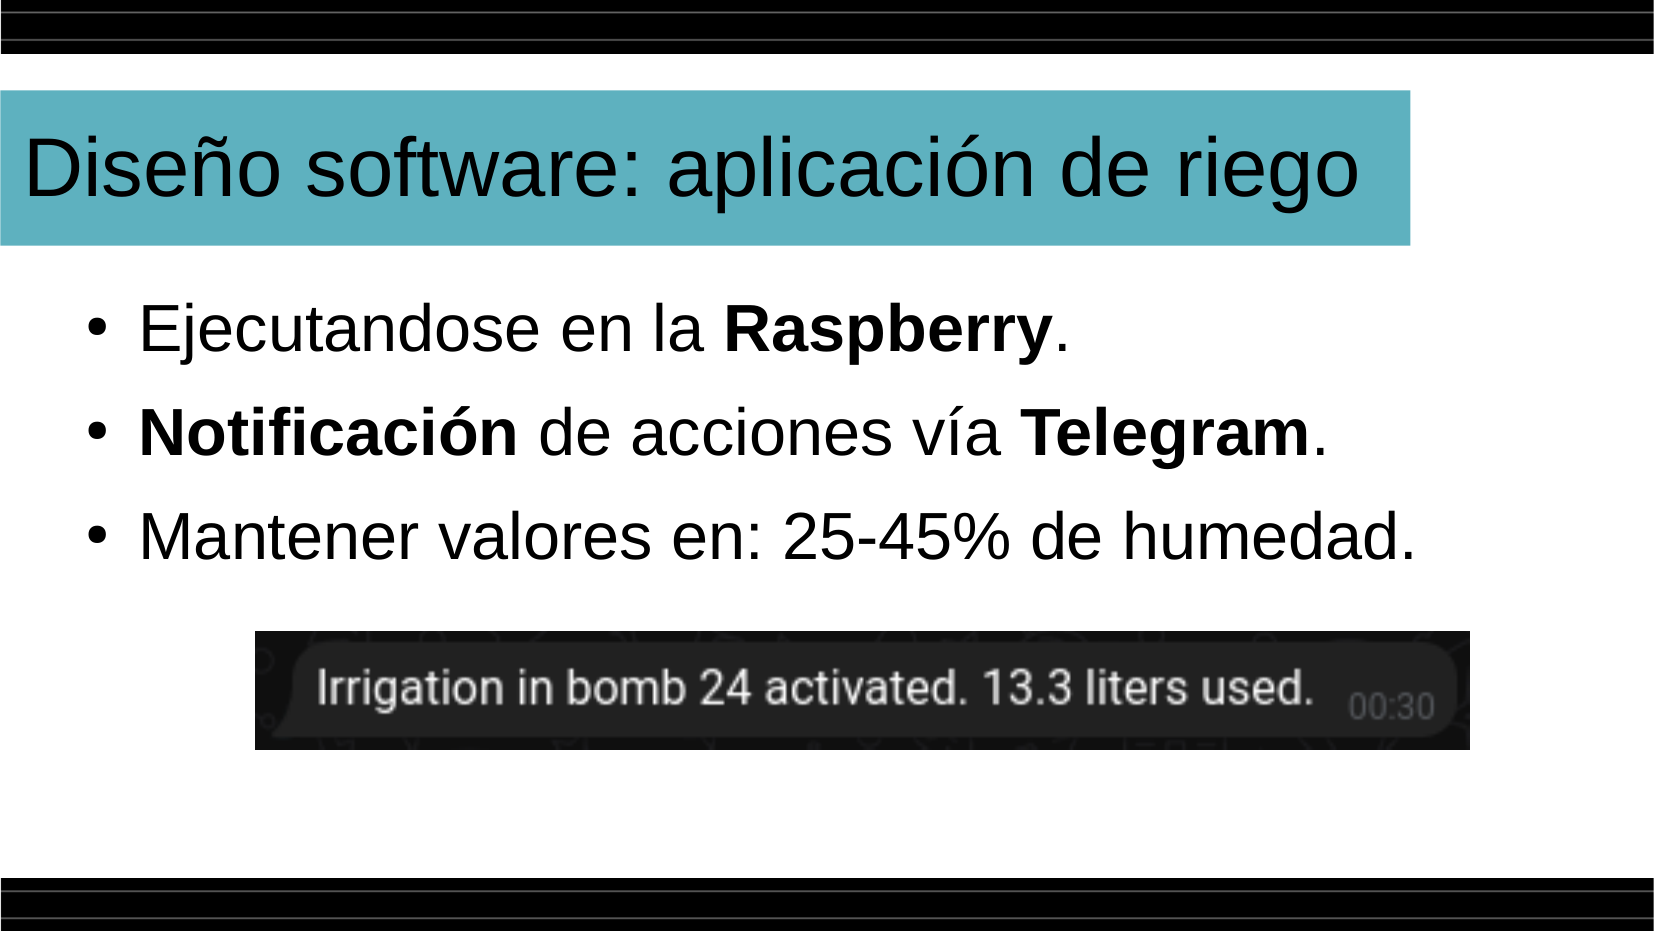

Diseño software: aplicación de riego
# Ejecutandose en la Raspberry.
Notificación de acciones vía Telegram.
Mantener valores en: 25-45% de humedad.